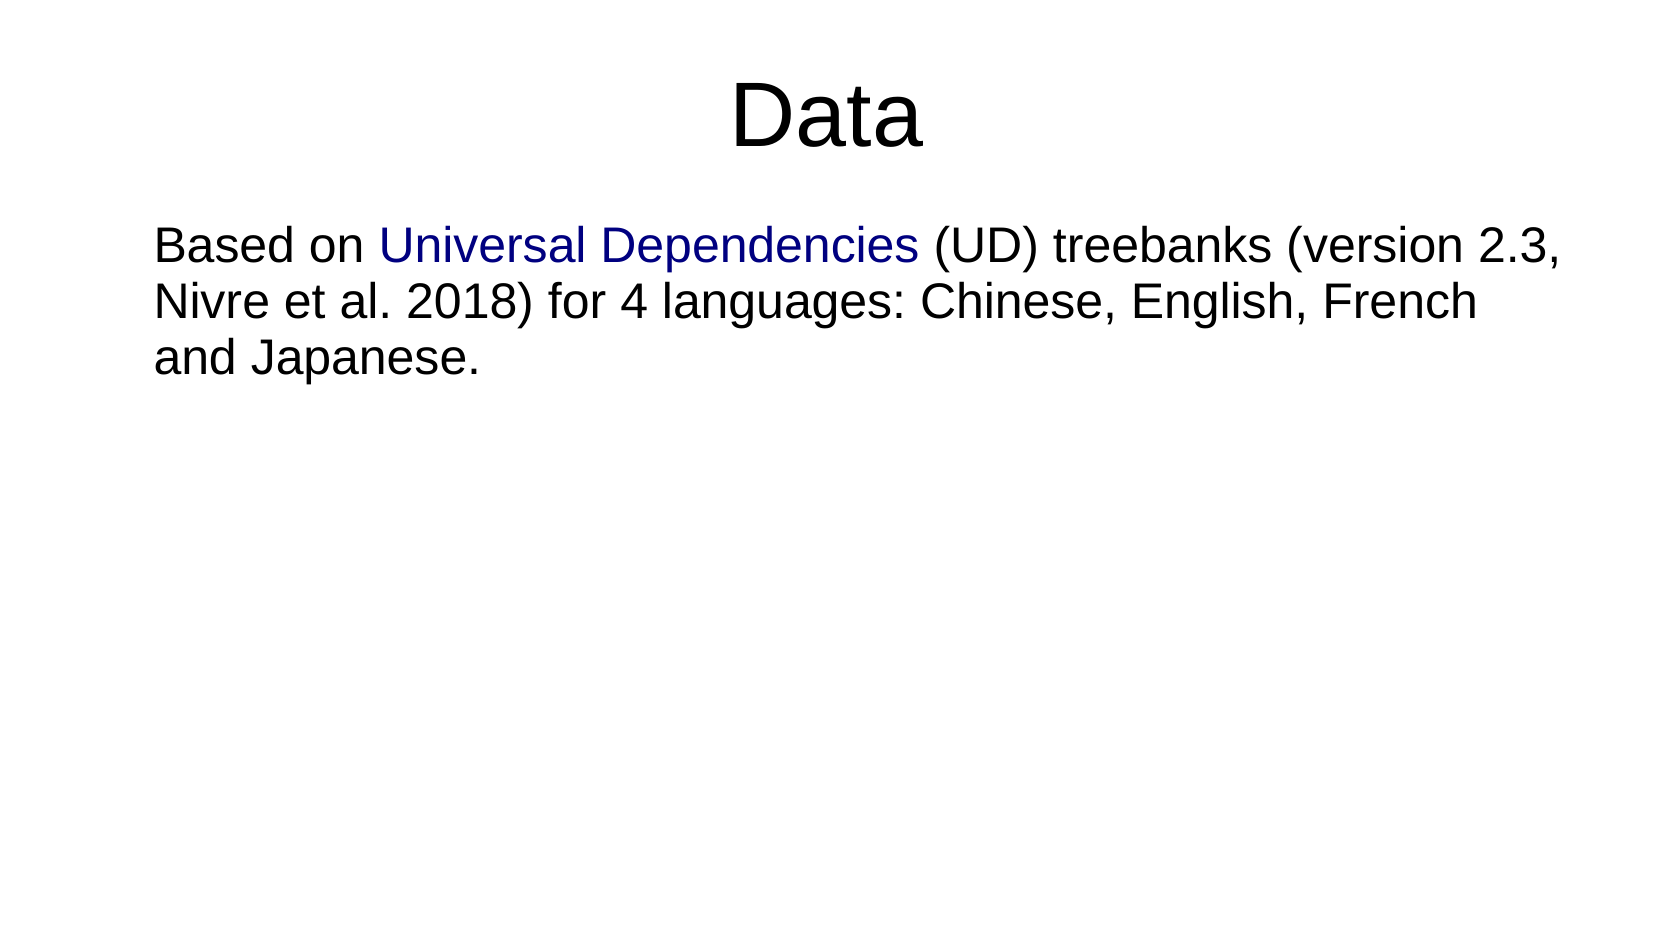

# Data
Based on Universal Dependencies (UD) treebanks (version 2.3, Nivre et al. 2018) for 4 languages: Chinese, English, French and Japanese.